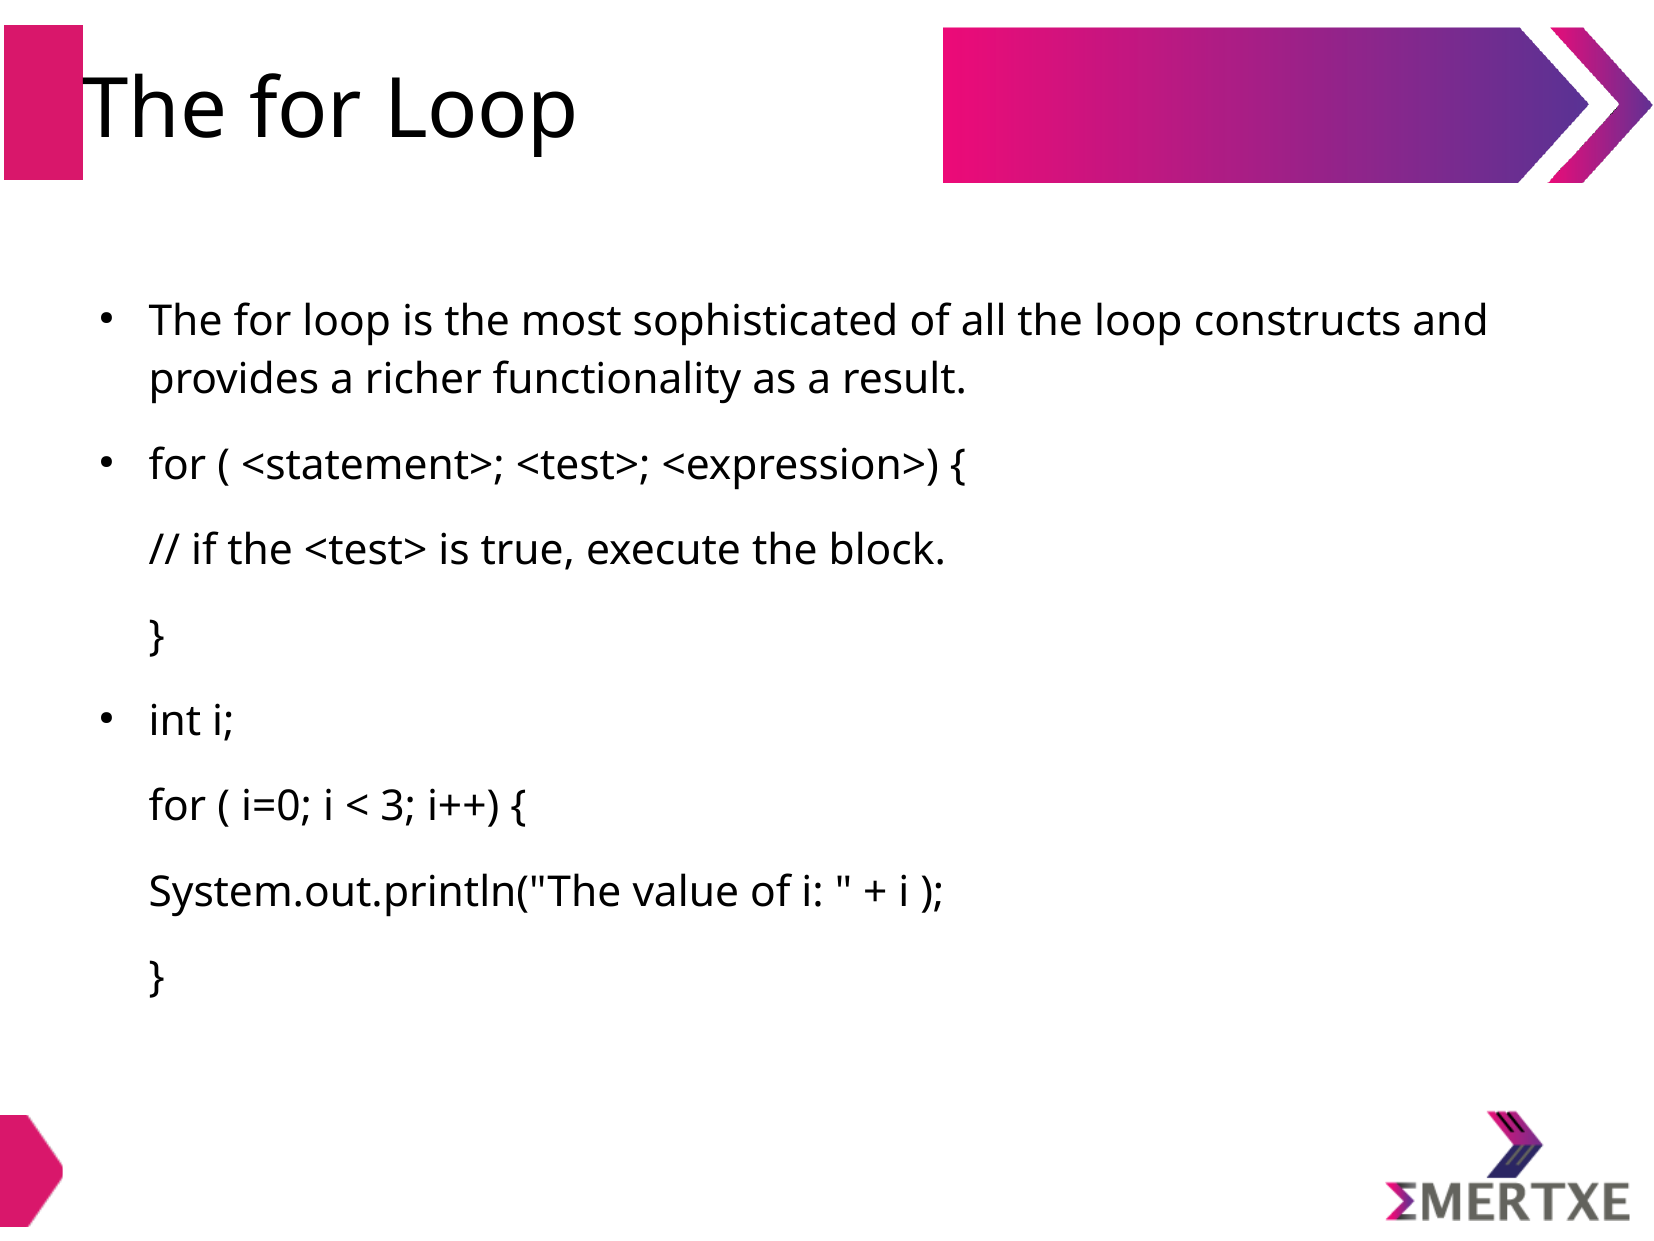

# The for Loop
The for loop is the most sophisticated of all the loop constructs and provides a richer functionality as a result.
for ( <statement>; <test>; <expression>) {
// if the <test> is true, execute the block.
}
int i;
for ( i=0; i < 3; i++) {
System.out.println("The value of i: " + i );
}